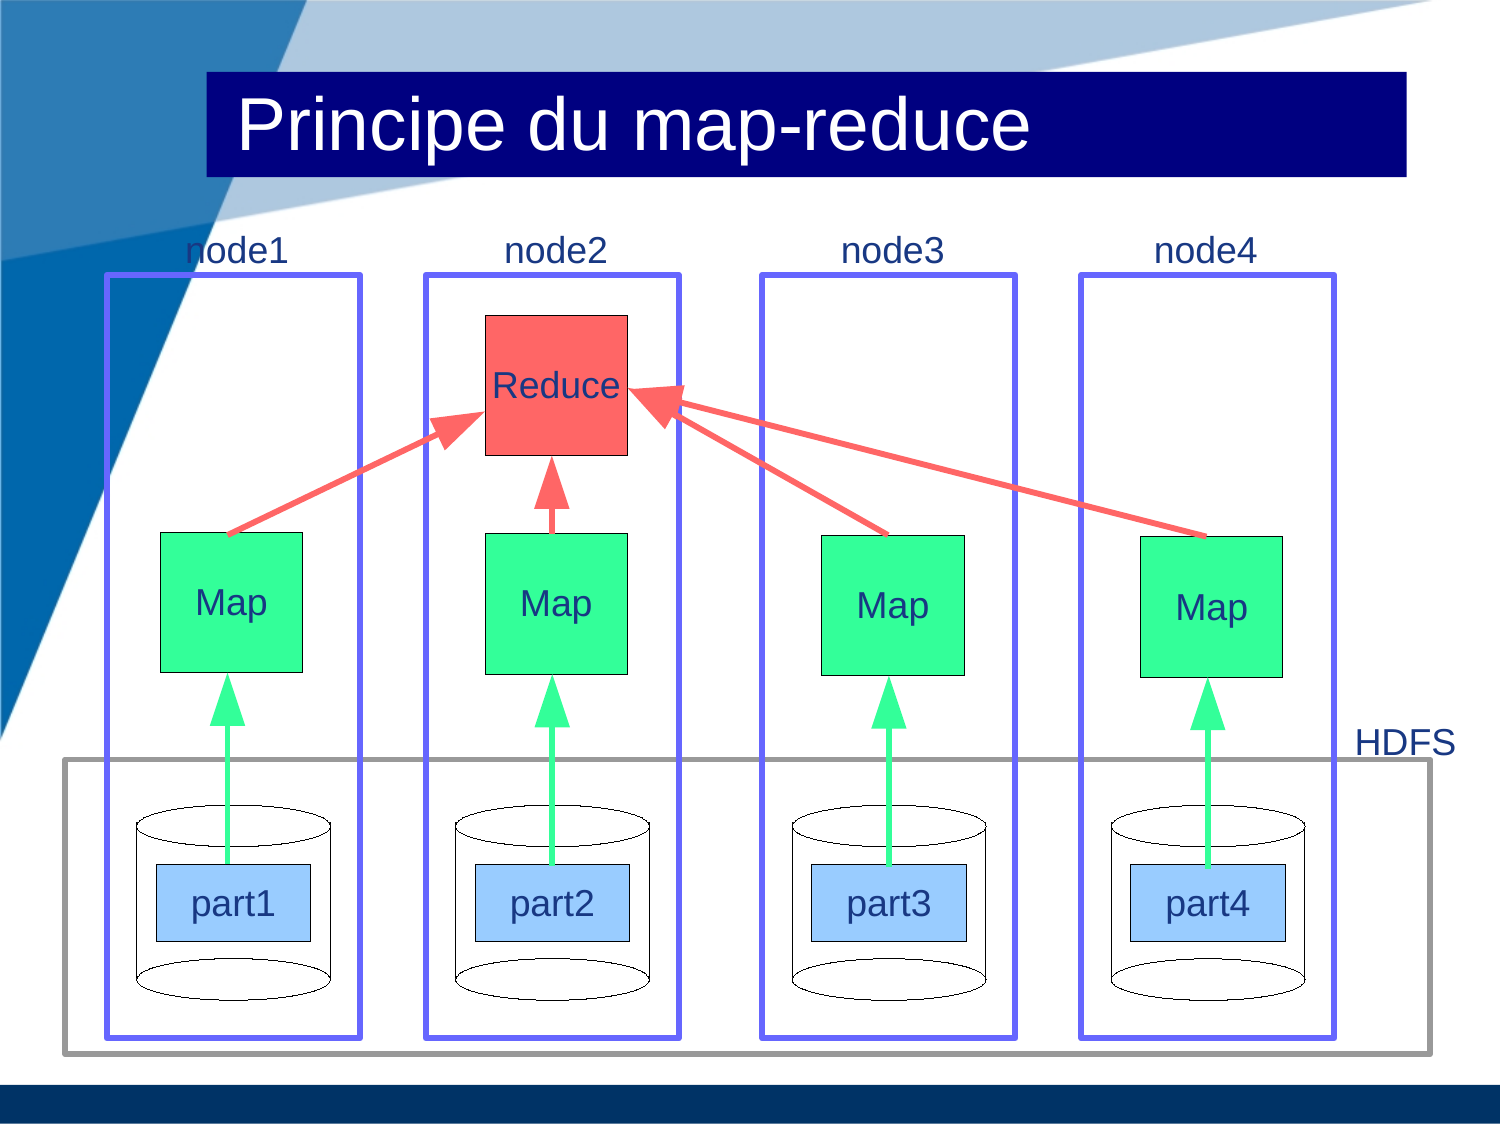

# Principe du map-reduce
node1
node2
node3
node4
Reduce
Map
Map
Map
Map
HDFS
part1
part2
part3
part4